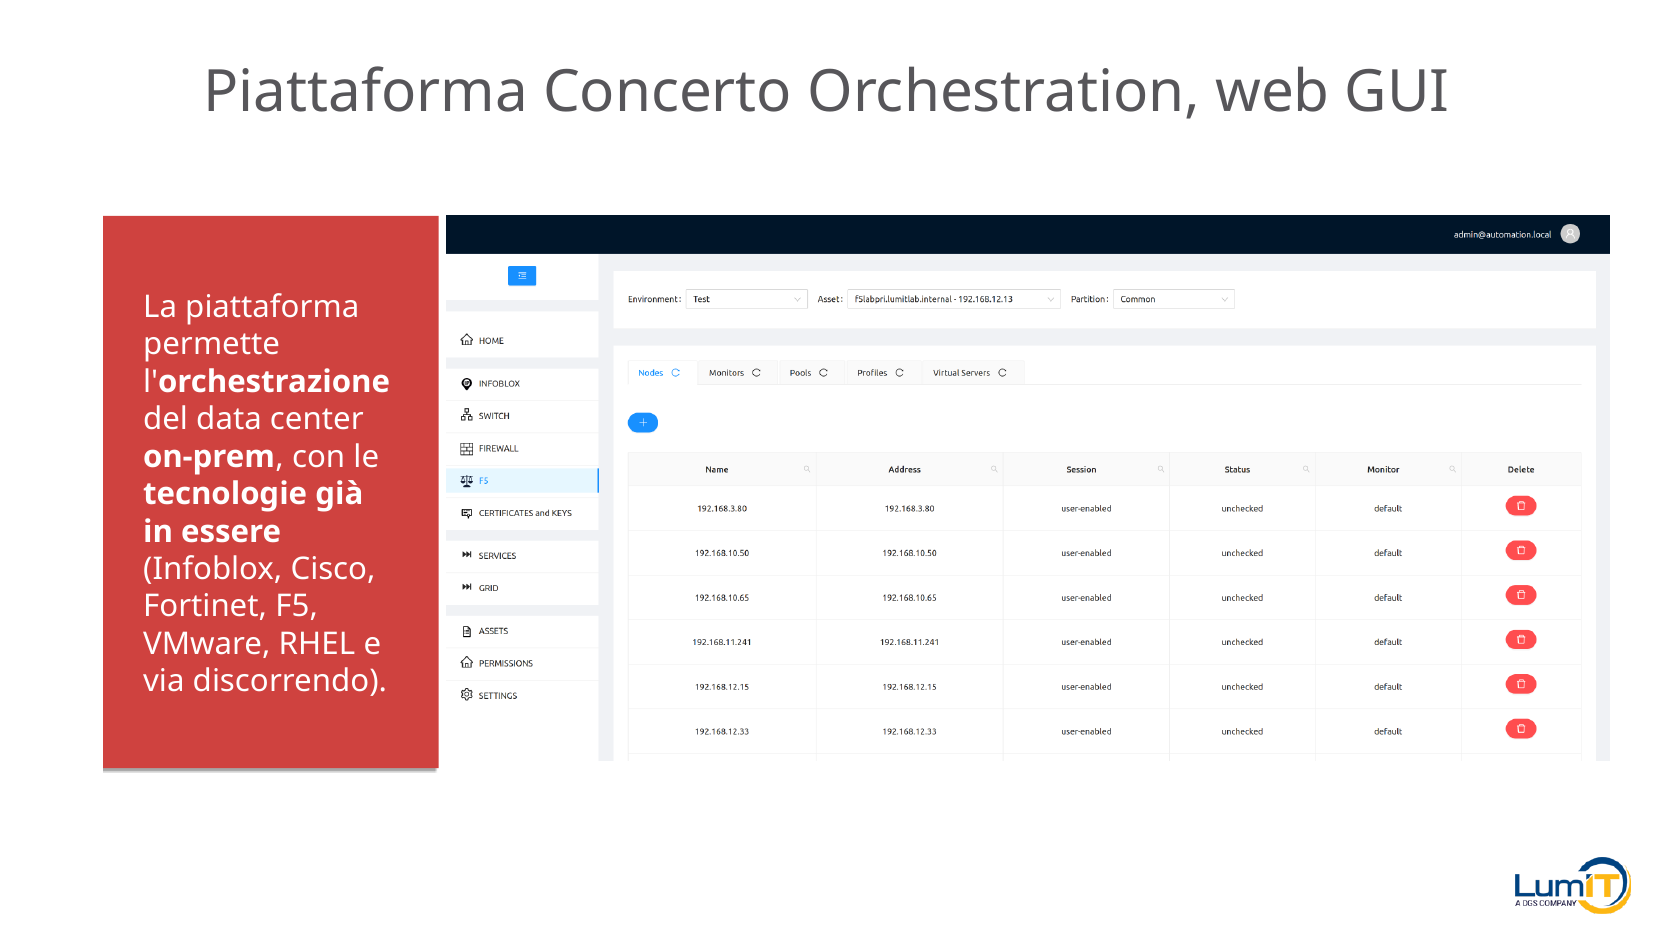

Piattaforma Concerto Orchestration, web GUI
La piattaforma permette l'orchestrazione del data center on-prem, con le tecnologie già in essere (Infoblox, Cisco, Fortinet, F5, VMware, RHEL e via discorrendo).